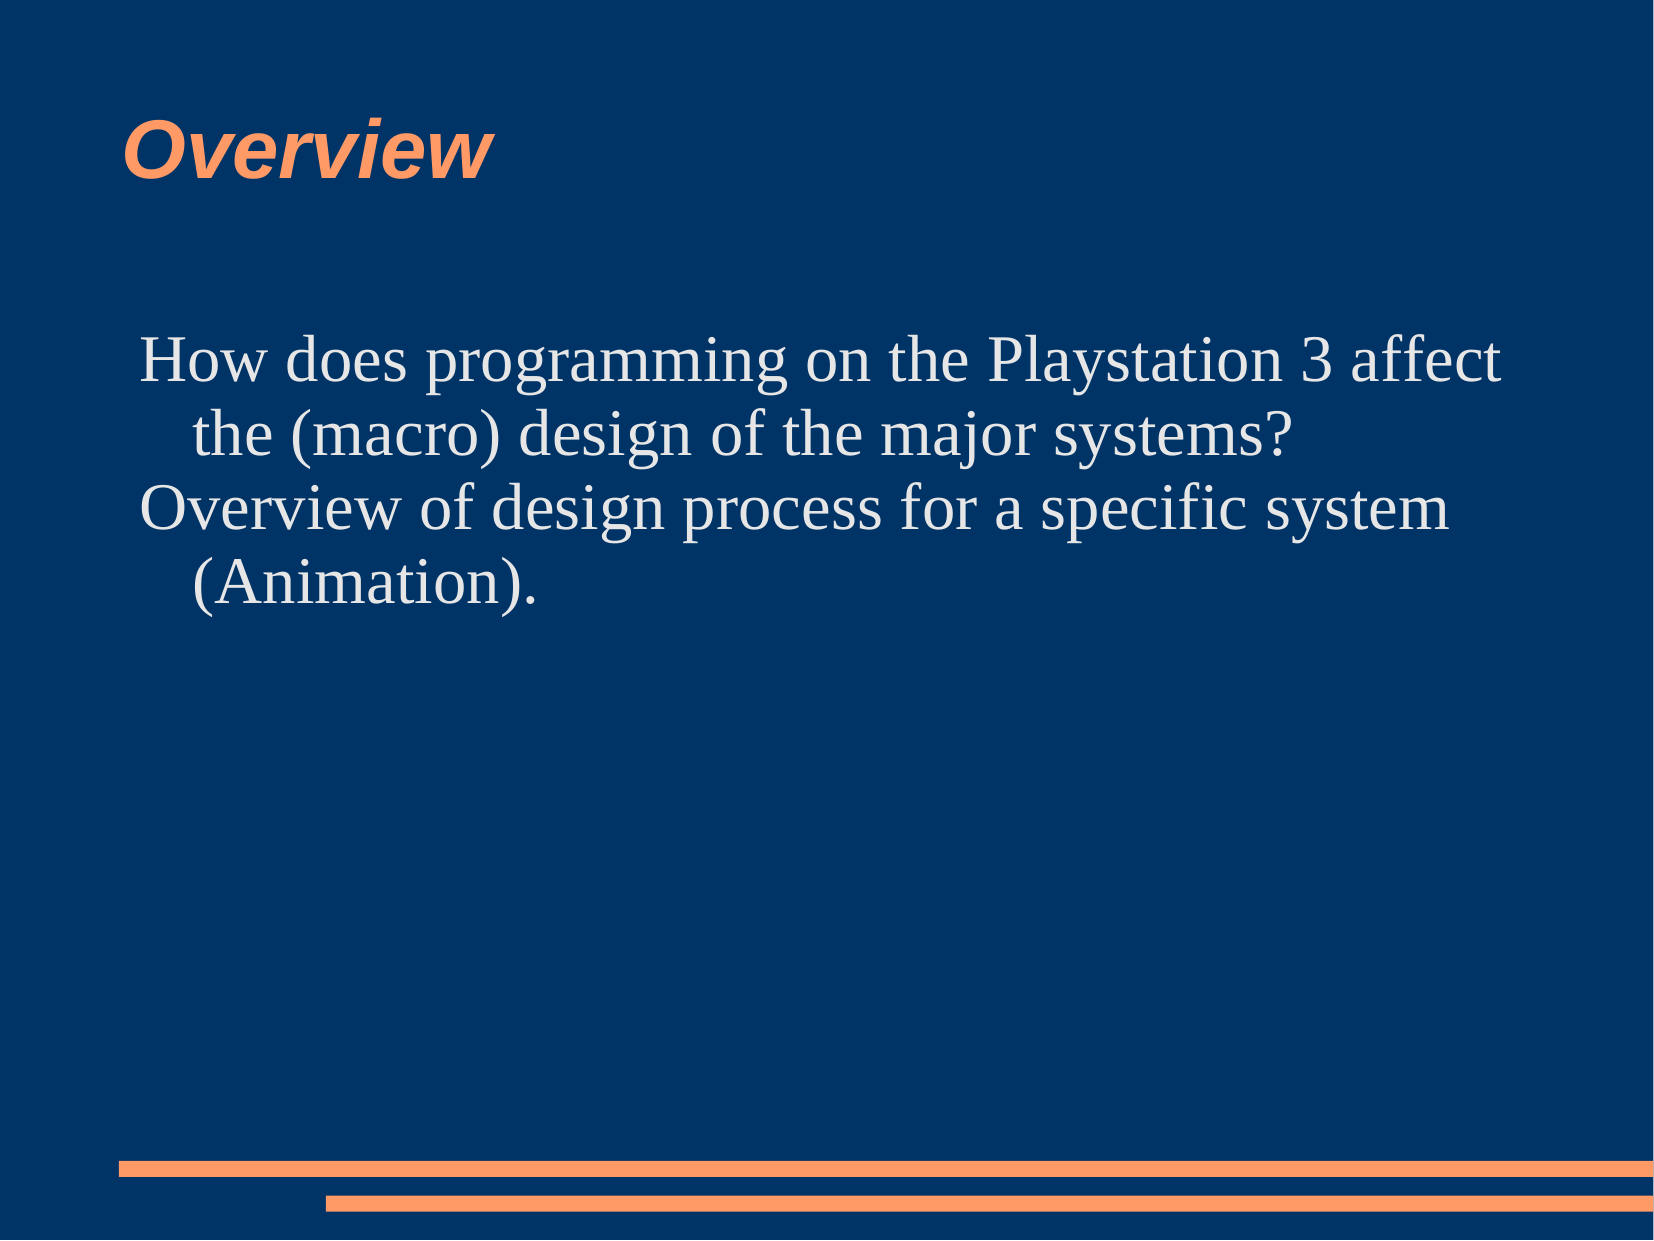

# Overview
How does programming on the Playstation 3 affect the (macro) design of the major systems?
Overview of design process for a specific system (Animation).